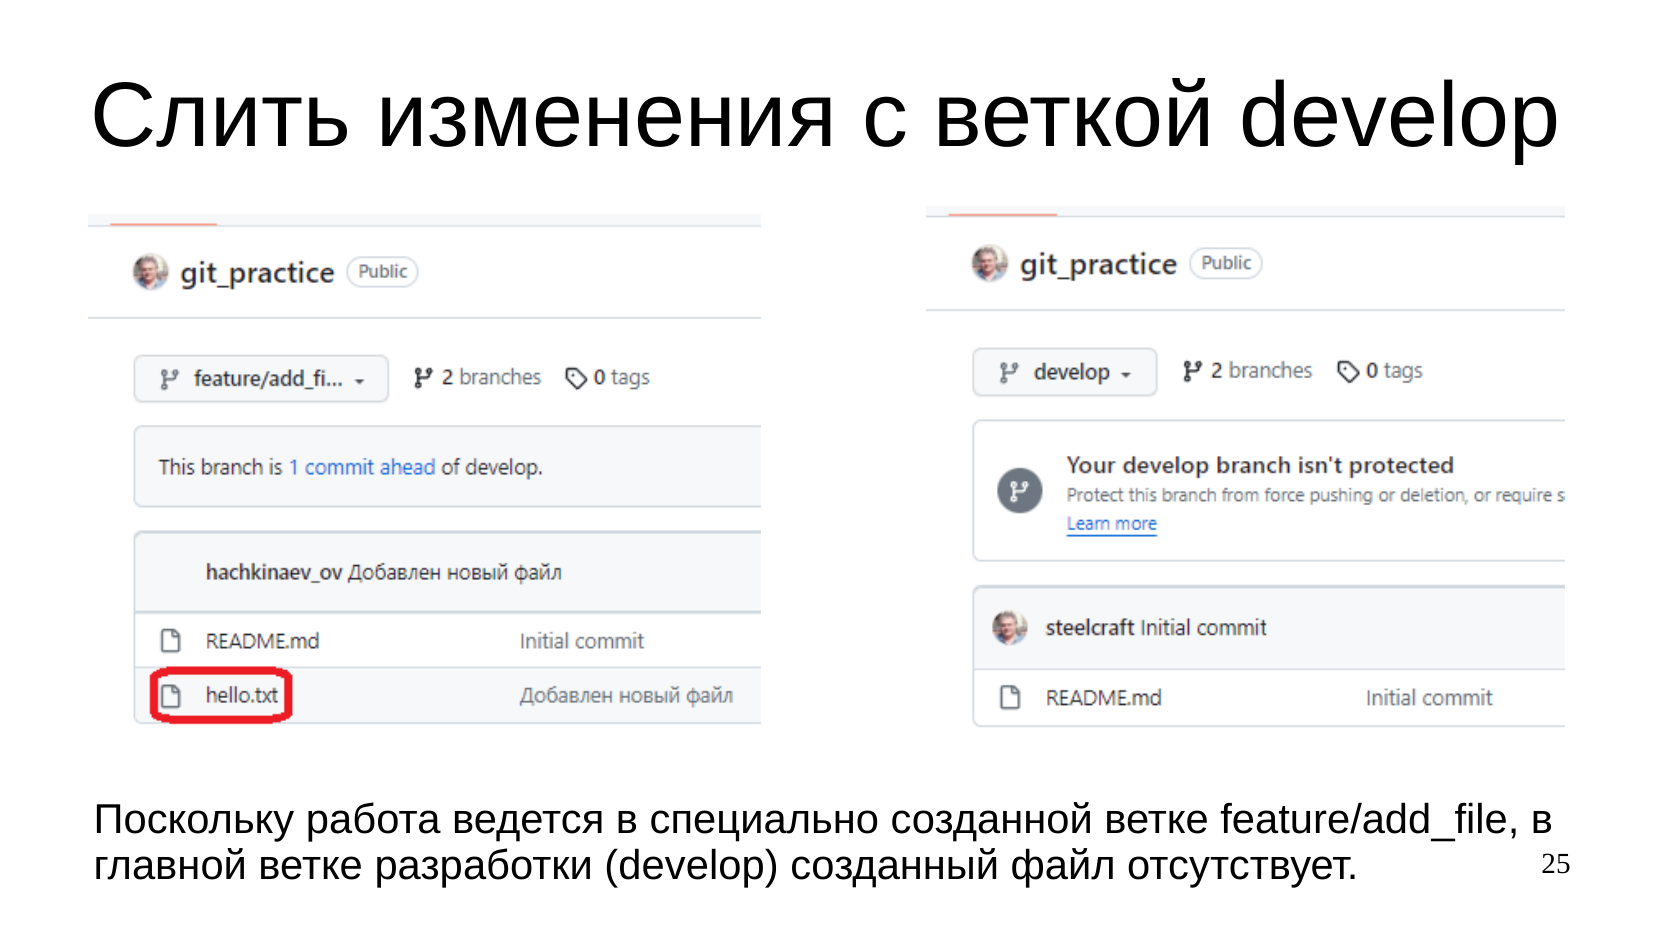

# Слить изменения с веткой develop
Поскольку работа ведется в специально созданной ветке feature/add_file, в главной ветке разработки (develop) созданный файл отсутствует.
25